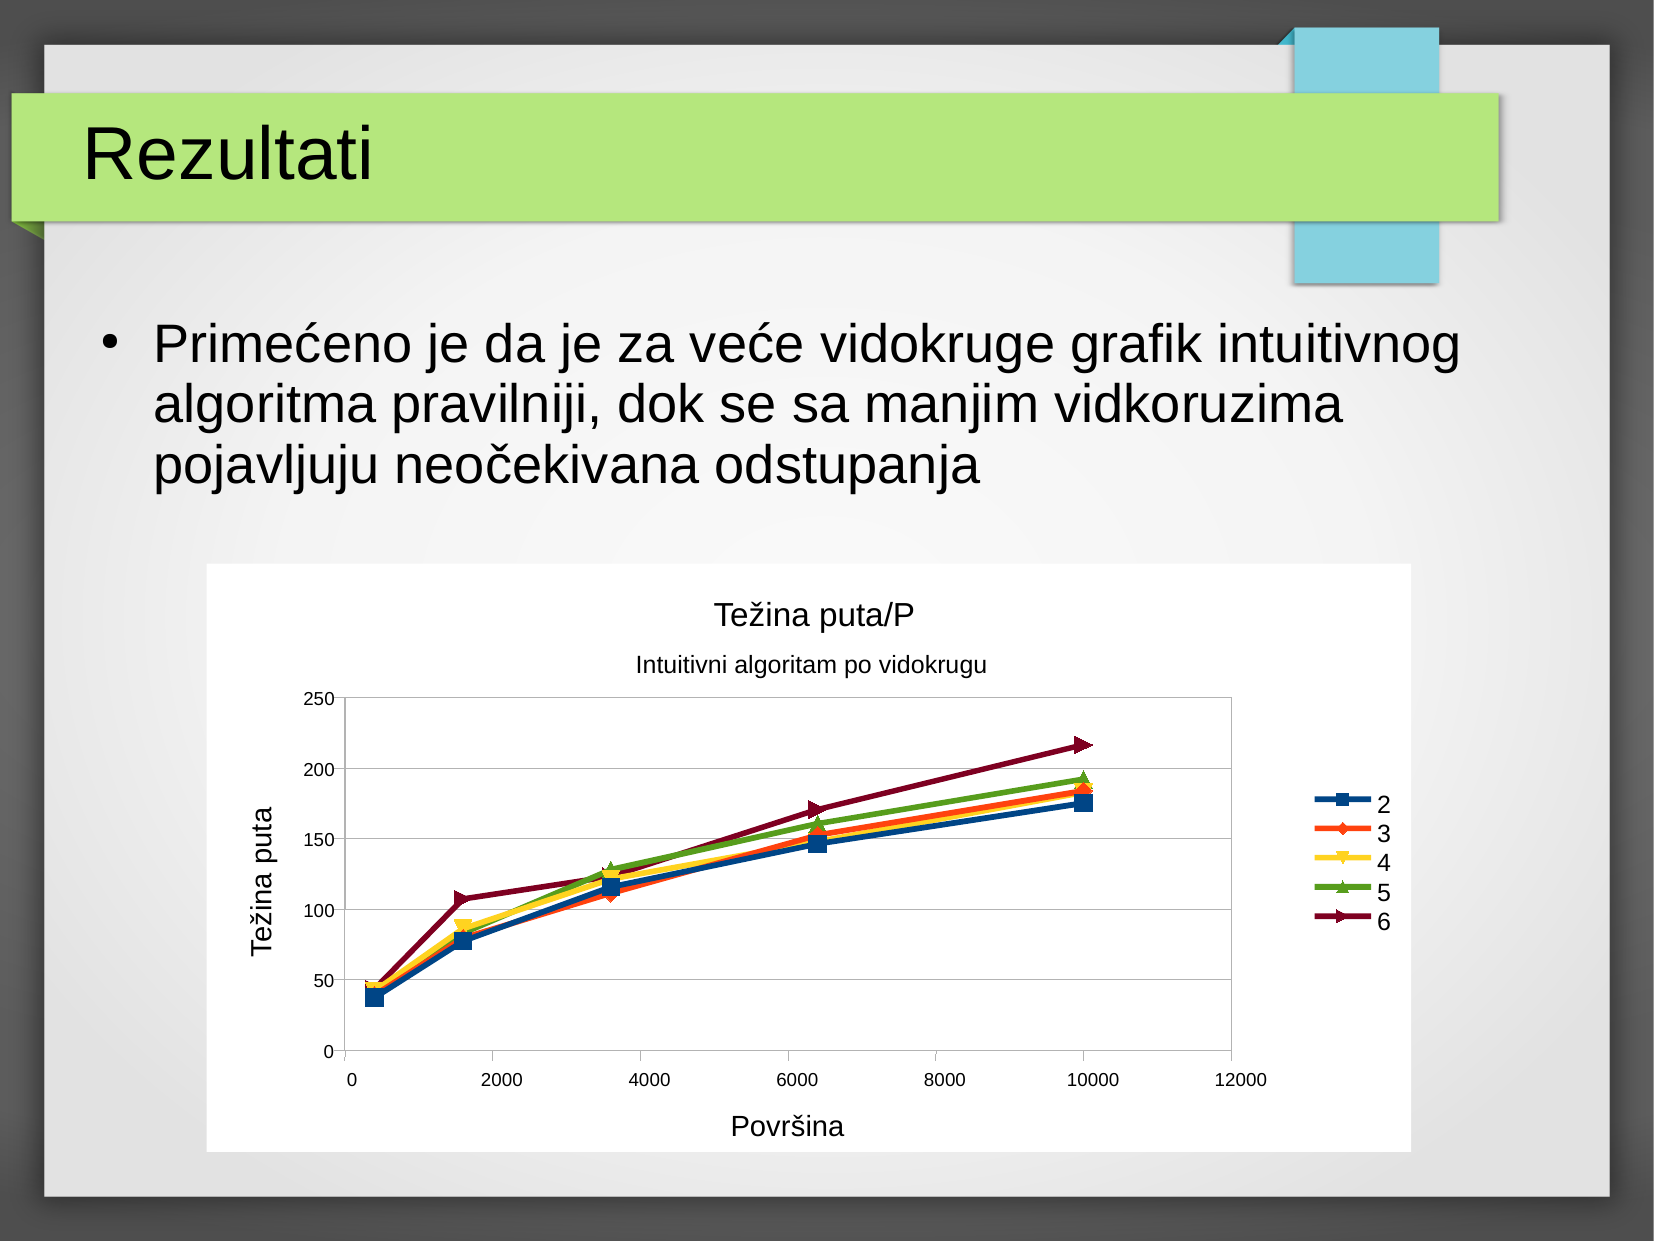

# Rezultati
Primećeno je da je za veće vidokruge grafik intuitivnog algoritma pravilniji, dok se sa manjim vidkoruzima pojavljuju neočekivana odstupanja
Težina puta/P
Intuitivni algoritam po vidokrugu
250
200
2
3
150
4
Težina puta
5
100
6
50
0
0
2000
4000
6000
8000
10000
12000
Površina